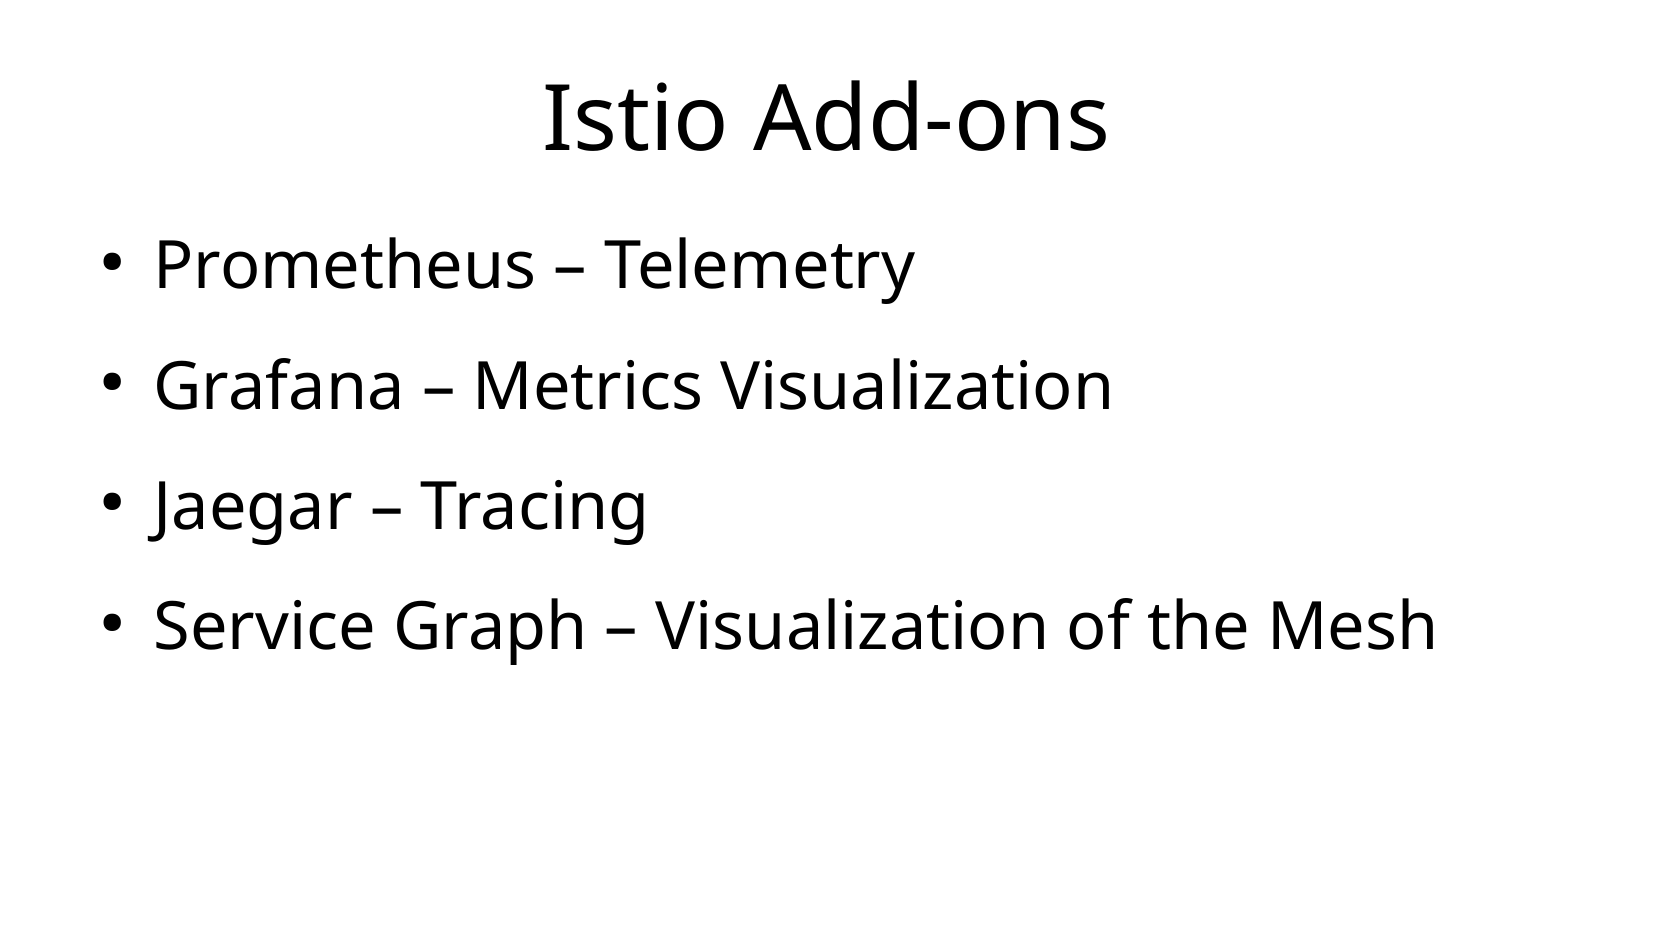

# Istio Add-ons
Prometheus – Telemetry
Grafana – Metrics Visualization
Jaegar – Tracing
Service Graph – Visualization of the Mesh